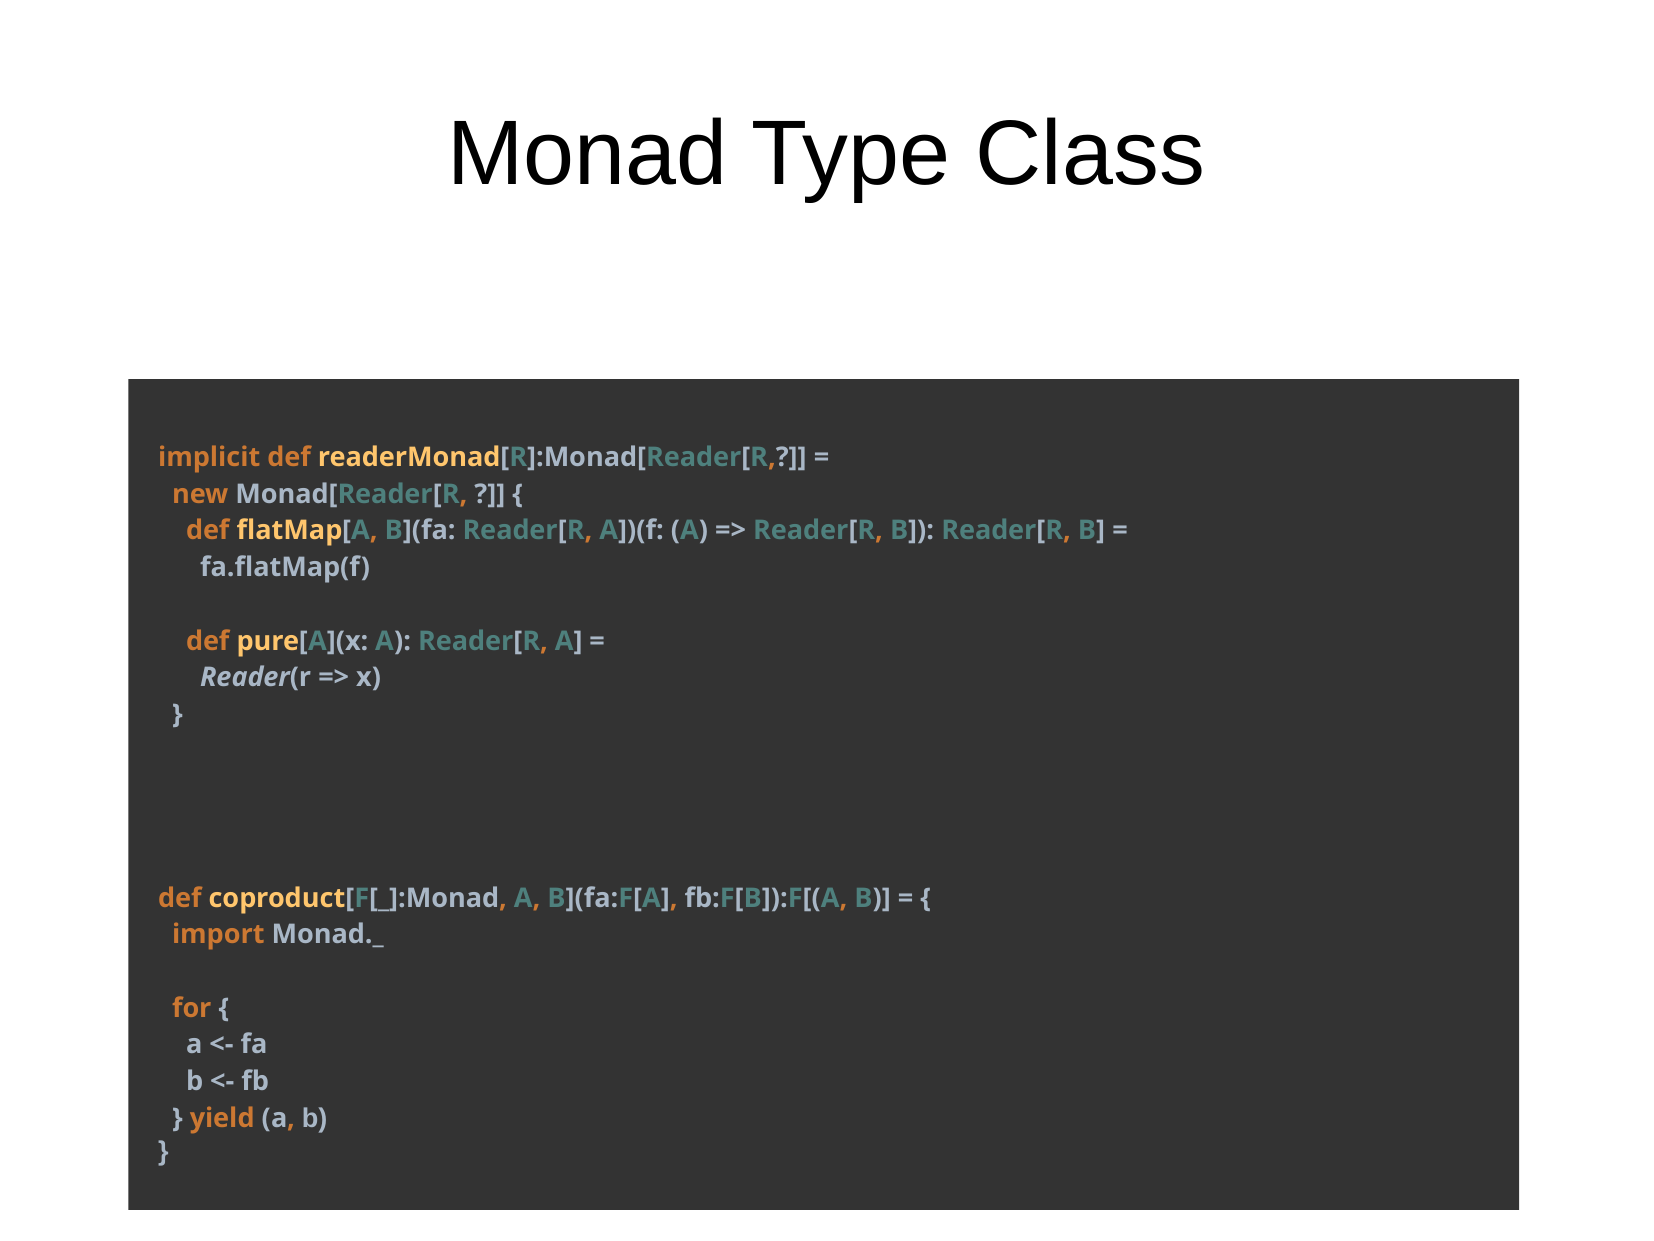

# Monad Type Class
implicit def readerMonad[R]:Monad[Reader[R,?]] =
 new Monad[Reader[R, ?]] {
 def flatMap[A, B](fa: Reader[R, A])(f: (A) => Reader[R, B]): Reader[R, B] =
 fa.flatMap(f)
 def pure[A](x: A): Reader[R, A] =
 Reader(r => x)
 }
def coproduct[F[_]:Monad, A, B](fa:F[A], fb:F[B]):F[(A, B)] = {
 import Monad._
 for {
 a <- fa
 b <- fb
 } yield (a, b)
}